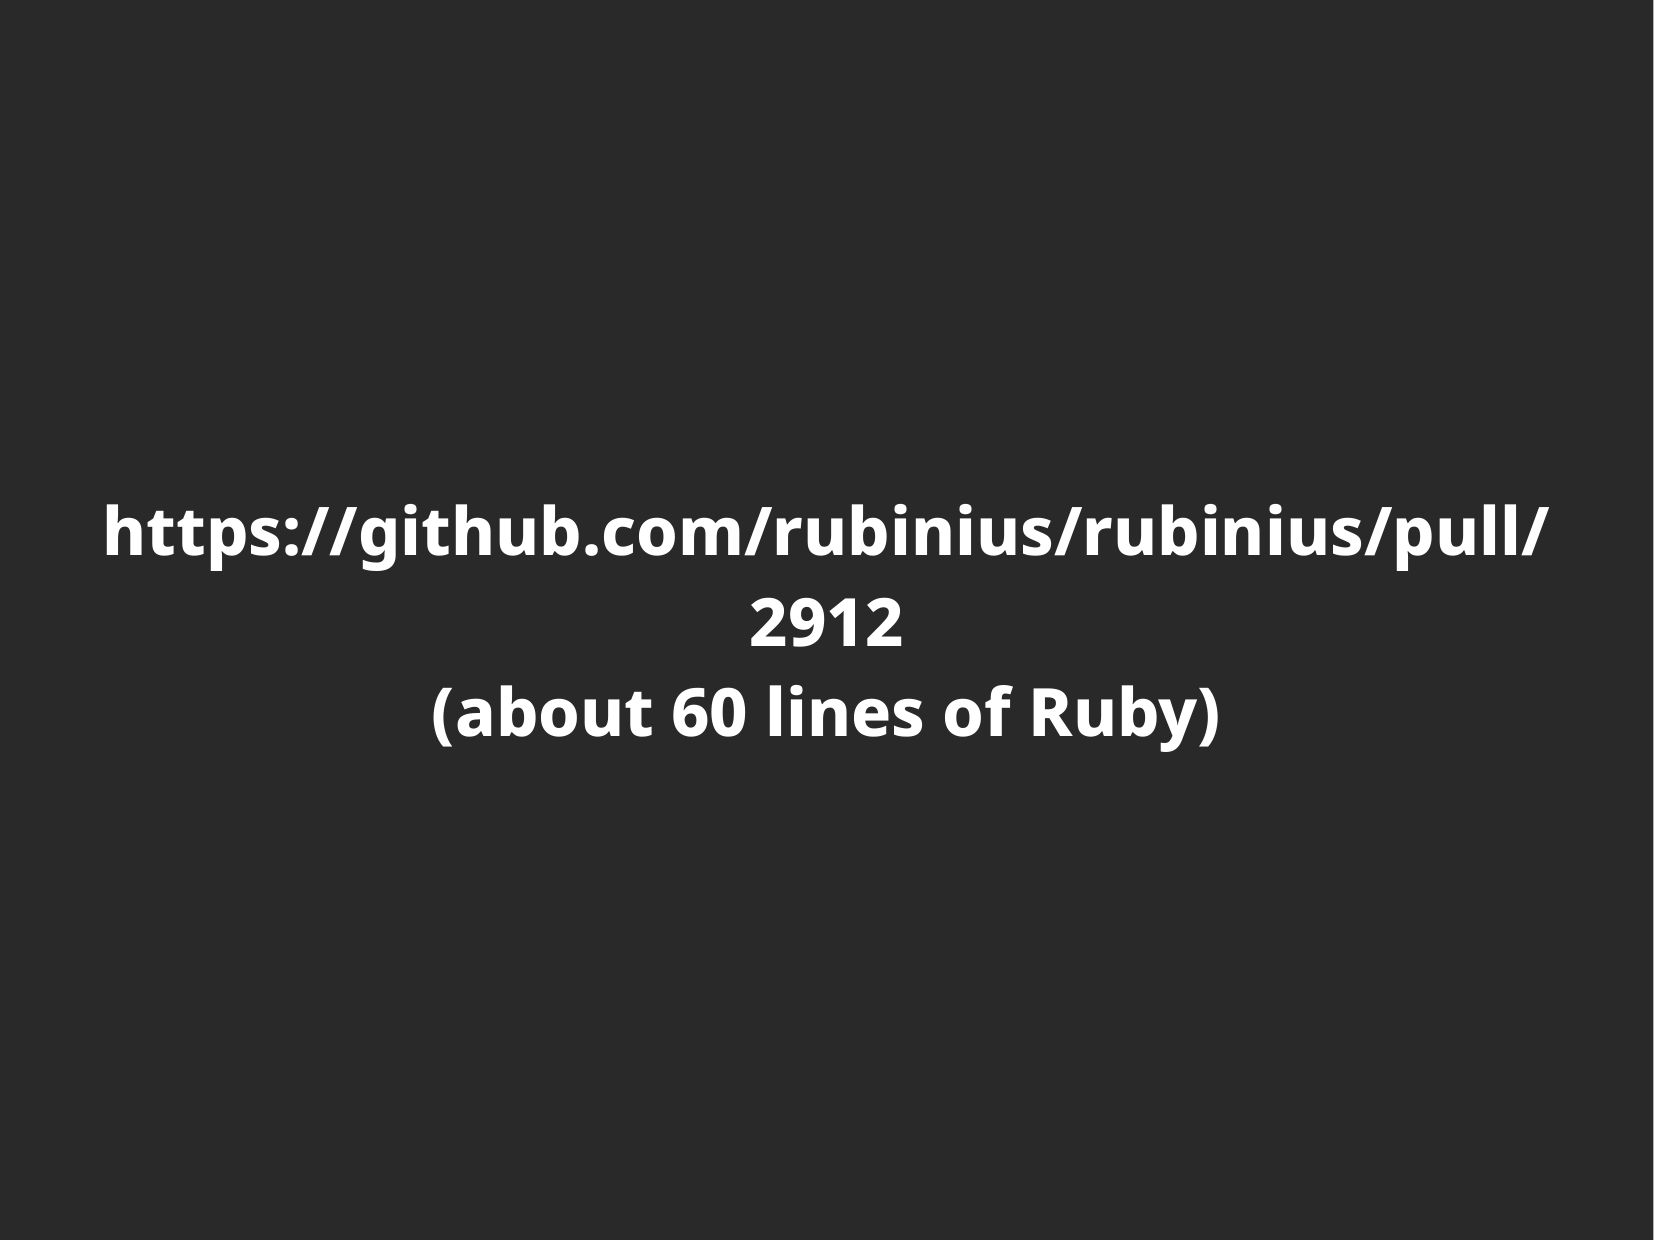

# https://github.com/rubinius/rubinius/pull/2912
(about 60 lines of Ruby)